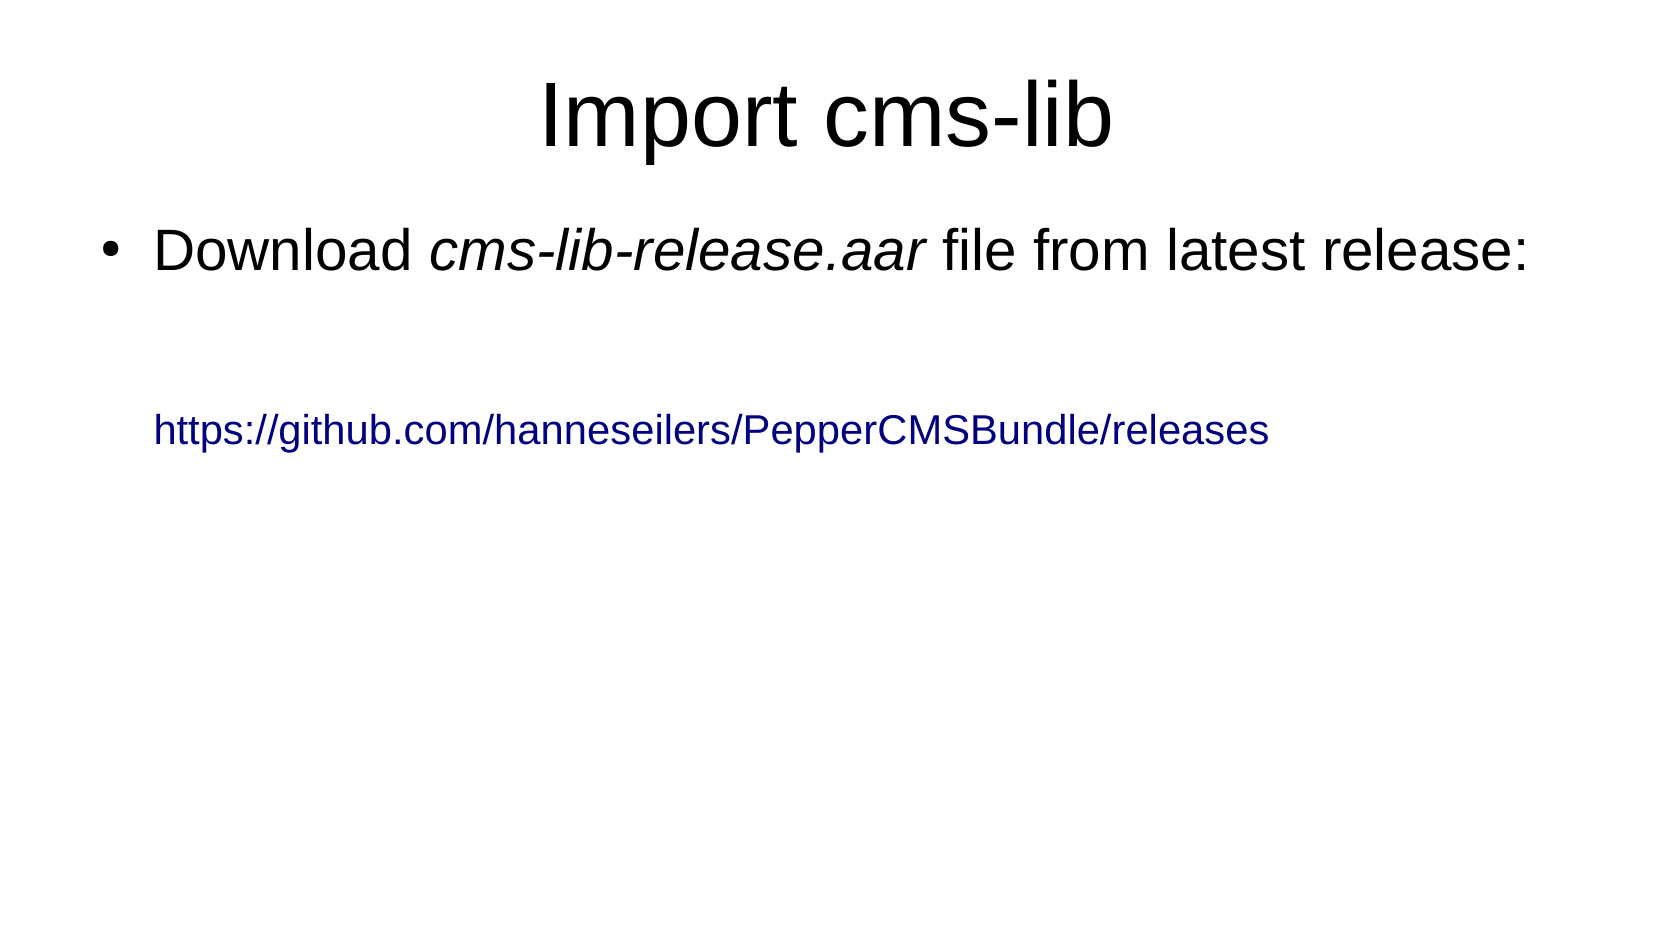

# Import cms-lib
Download cms-lib-release.aar file from latest release:
https://github.com/hanneseilers/PepperCMSBundle/releases